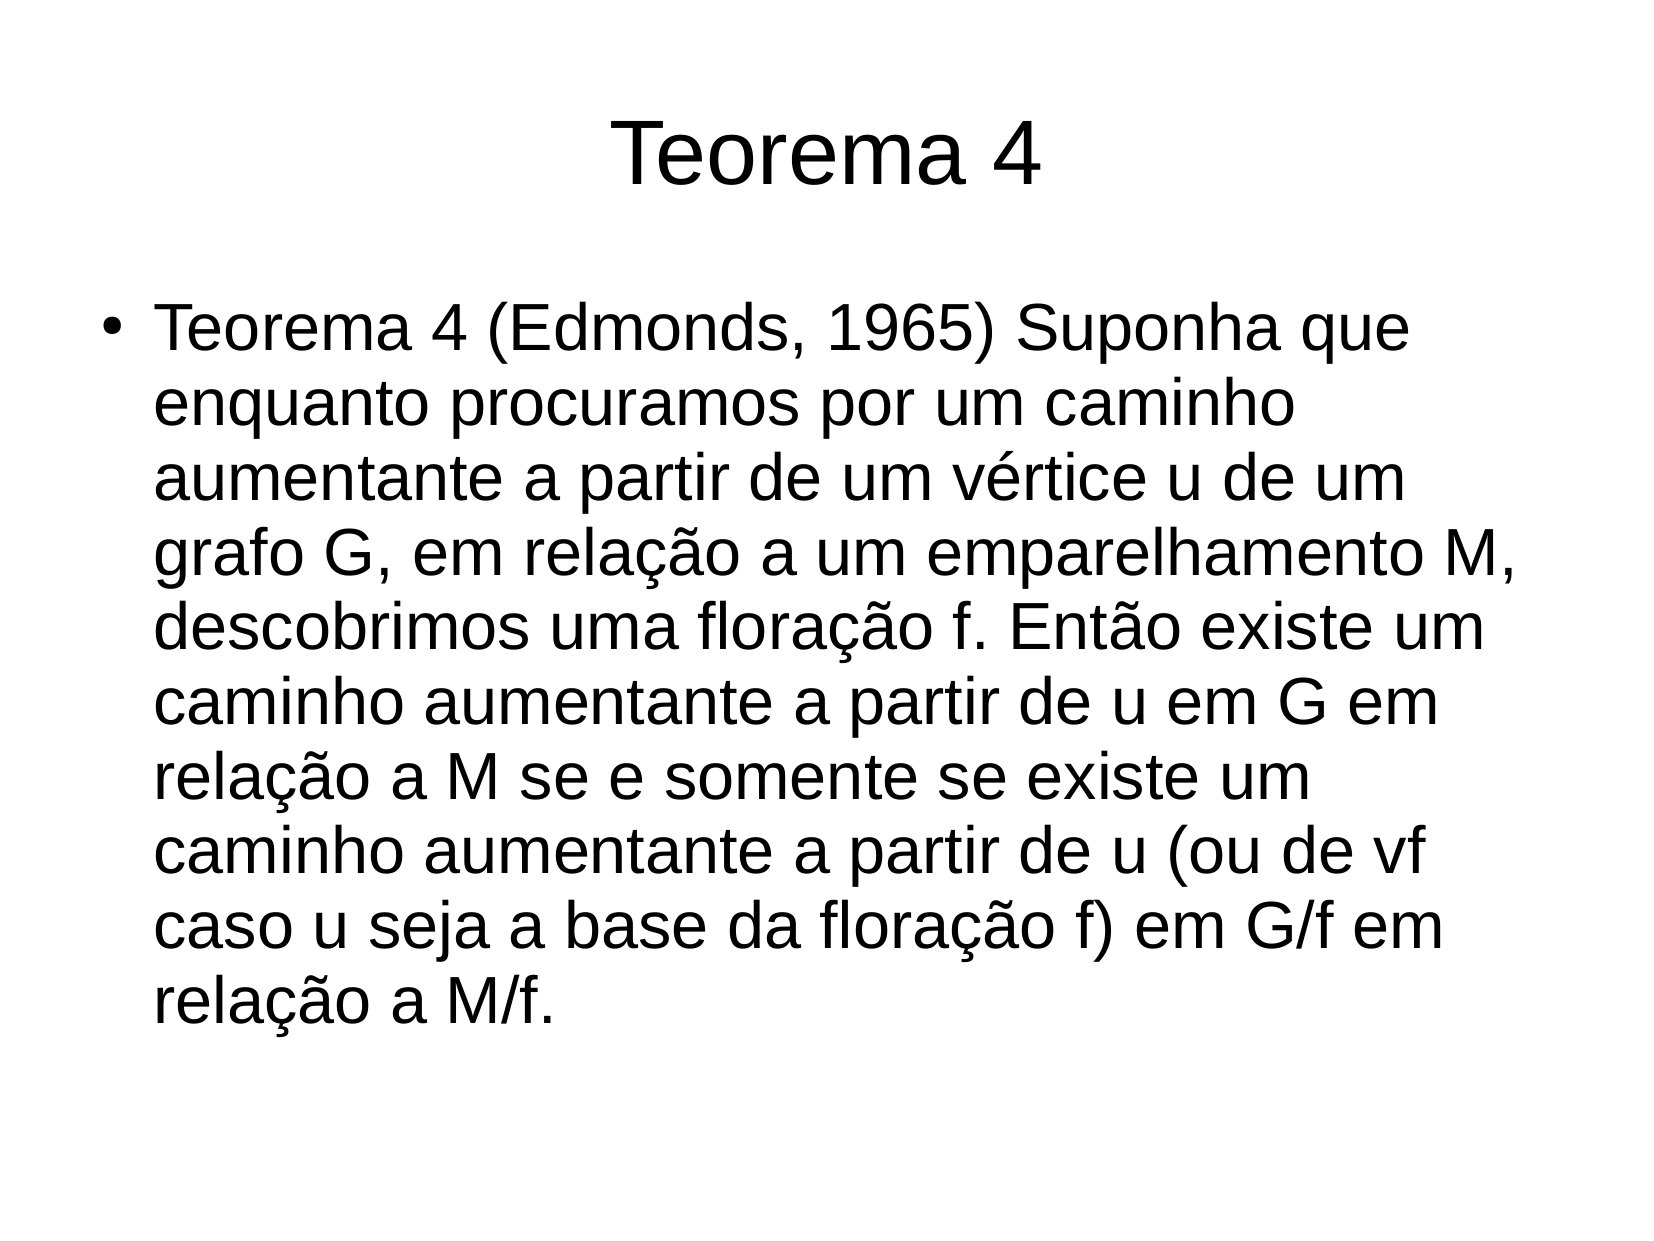

# Teorema 4
Teorema 4 (Edmonds, 1965) Suponha que enquanto procuramos por um caminho aumentante a partir de um vértice u de um grafo G, em relação a um emparelhamento M, descobrimos uma ﬂoração f. Então existe um caminho aumentante a partir de u em G em relação a M se e somente se existe um caminho aumentante a partir de u (ou de vf caso u seja a base da ﬂoração f) em G/f em relação a M/f.